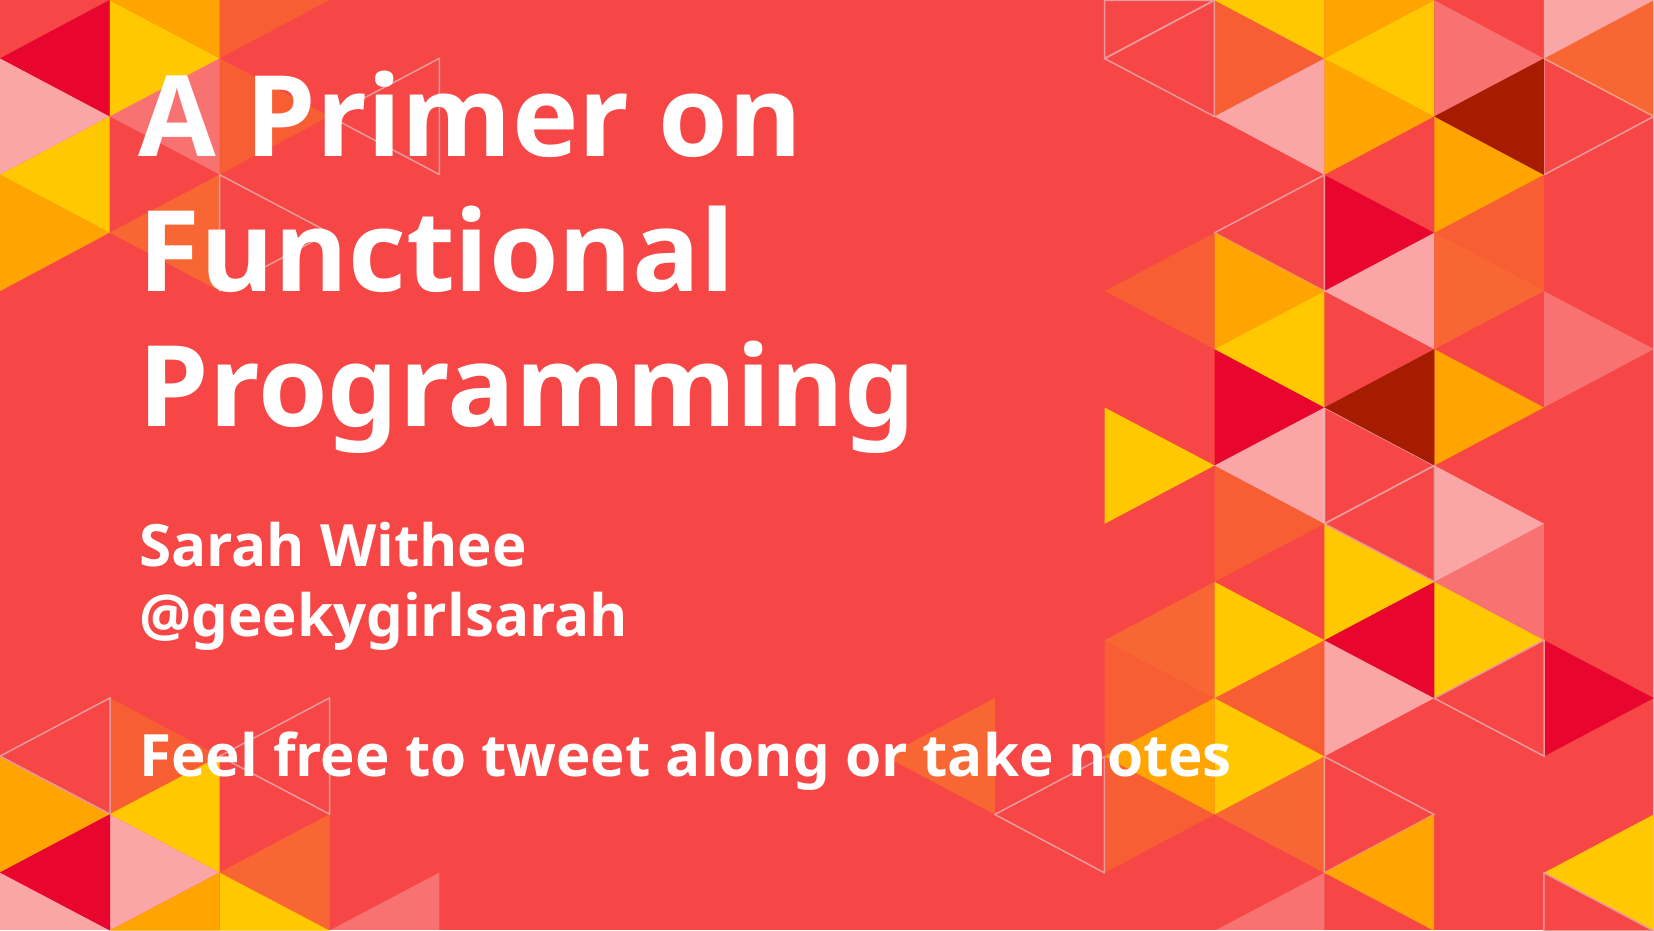

# A Primer on Functional Programming
Sarah Withee
@geekygirlsarah
Feel free to tweet along or take notes